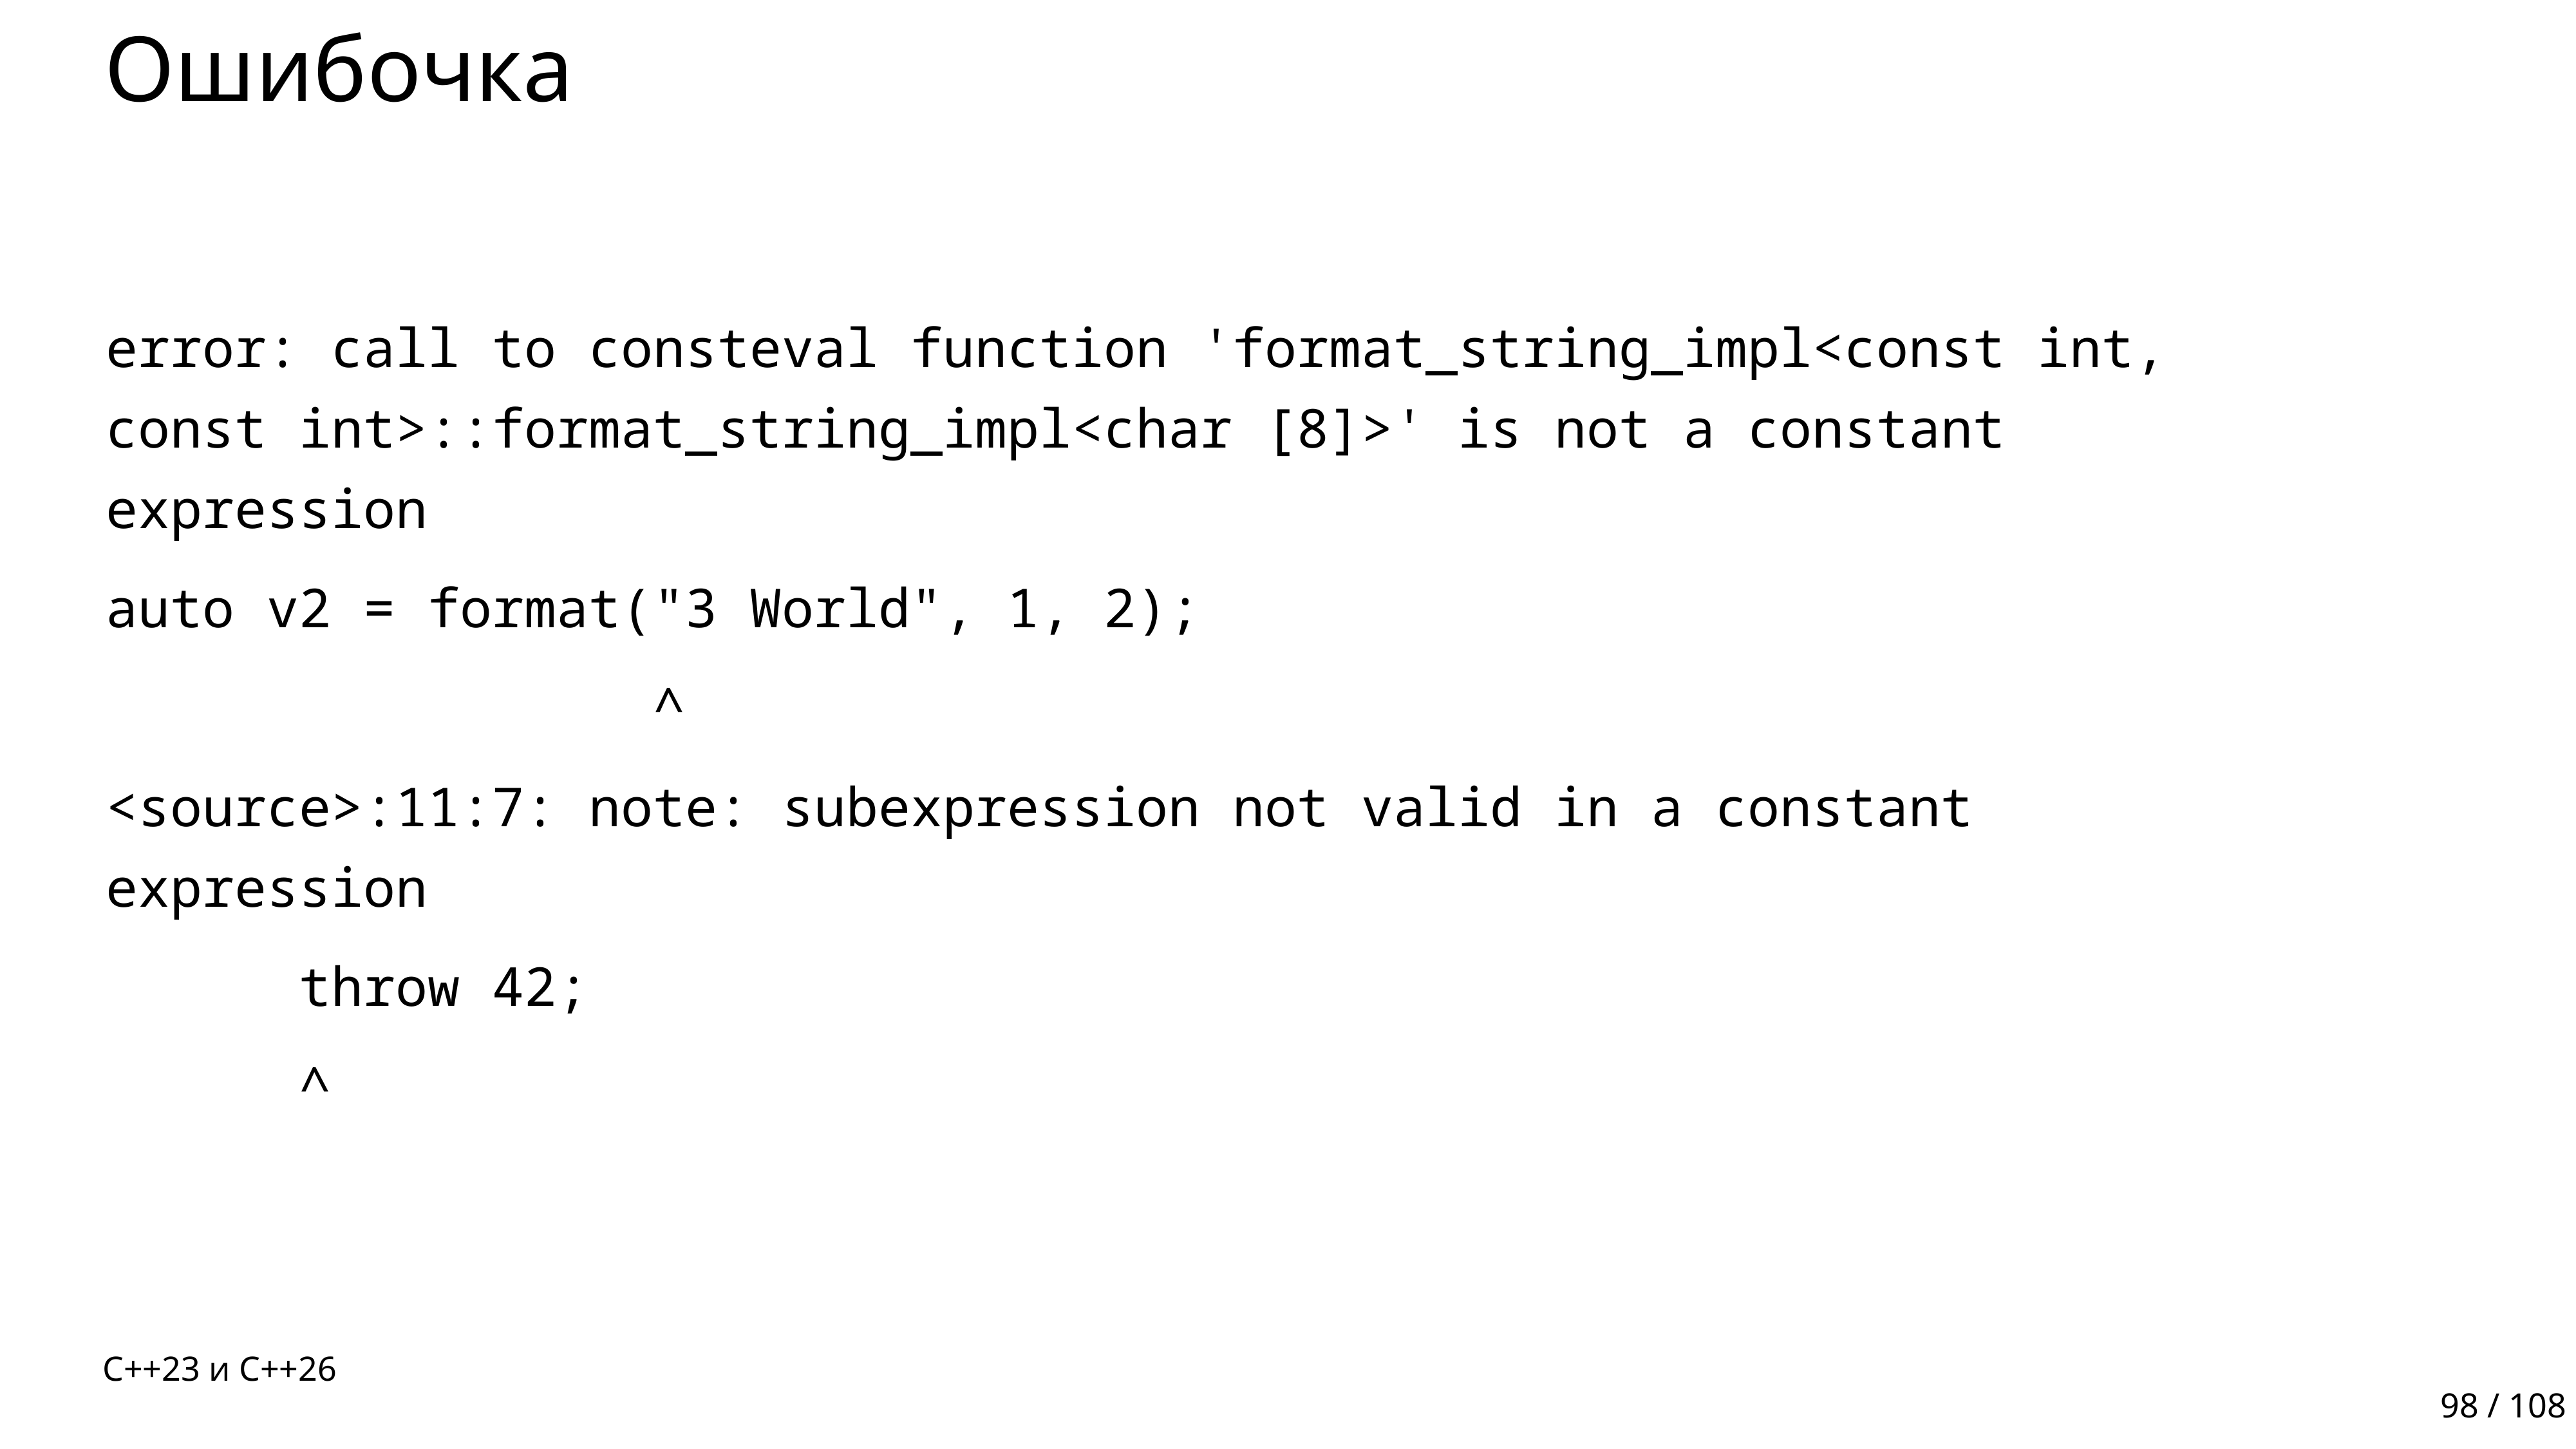

Ошибочка
# error: call to consteval function 'format_string_impl<const int, const int>::format_string_impl<char [8]>' is not a constant expression
auto v2 = format("3 World", 1, 2);
 ^
<source>:11:7: note: subexpression not valid in a constant expression
 throw 42;
 ^
C++23 и C++26